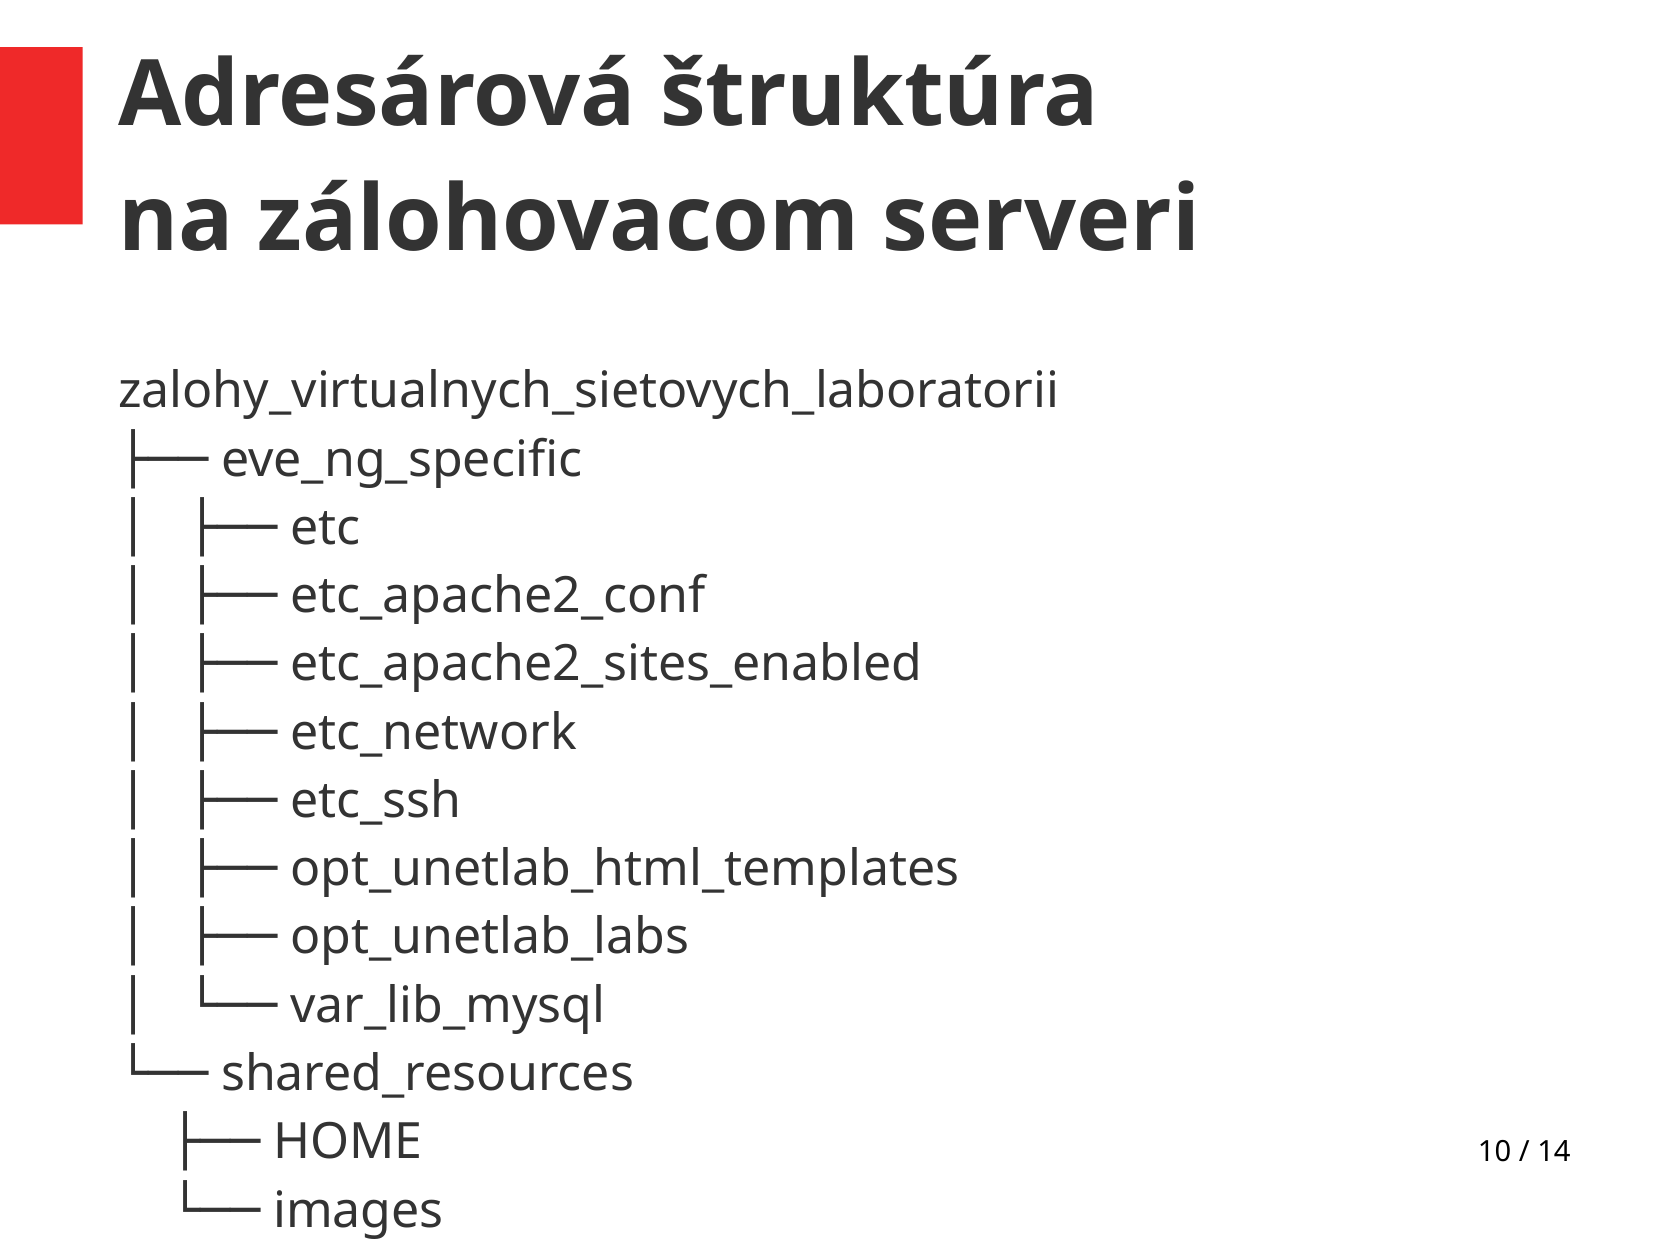

# Adresárová štruktúra na zálohovacom serveri
zalohy_virtualnych_sietovych_laboratorii
├── eve_ng_specific
│   ├── etc
│   ├── etc_apache2_conf
│   ├── etc_apache2_sites_enabled
│   ├── etc_network
│   ├── etc_ssh
│   ├── opt_unetlab_html_templates
│   ├── opt_unetlab_labs
│   └── var_lib_mysql
└── shared_resources
 ├── HOME
 └── images
tree zalohy_virtualnych_sietovych_laboratorii --dirsfirst -L 2 | less
10